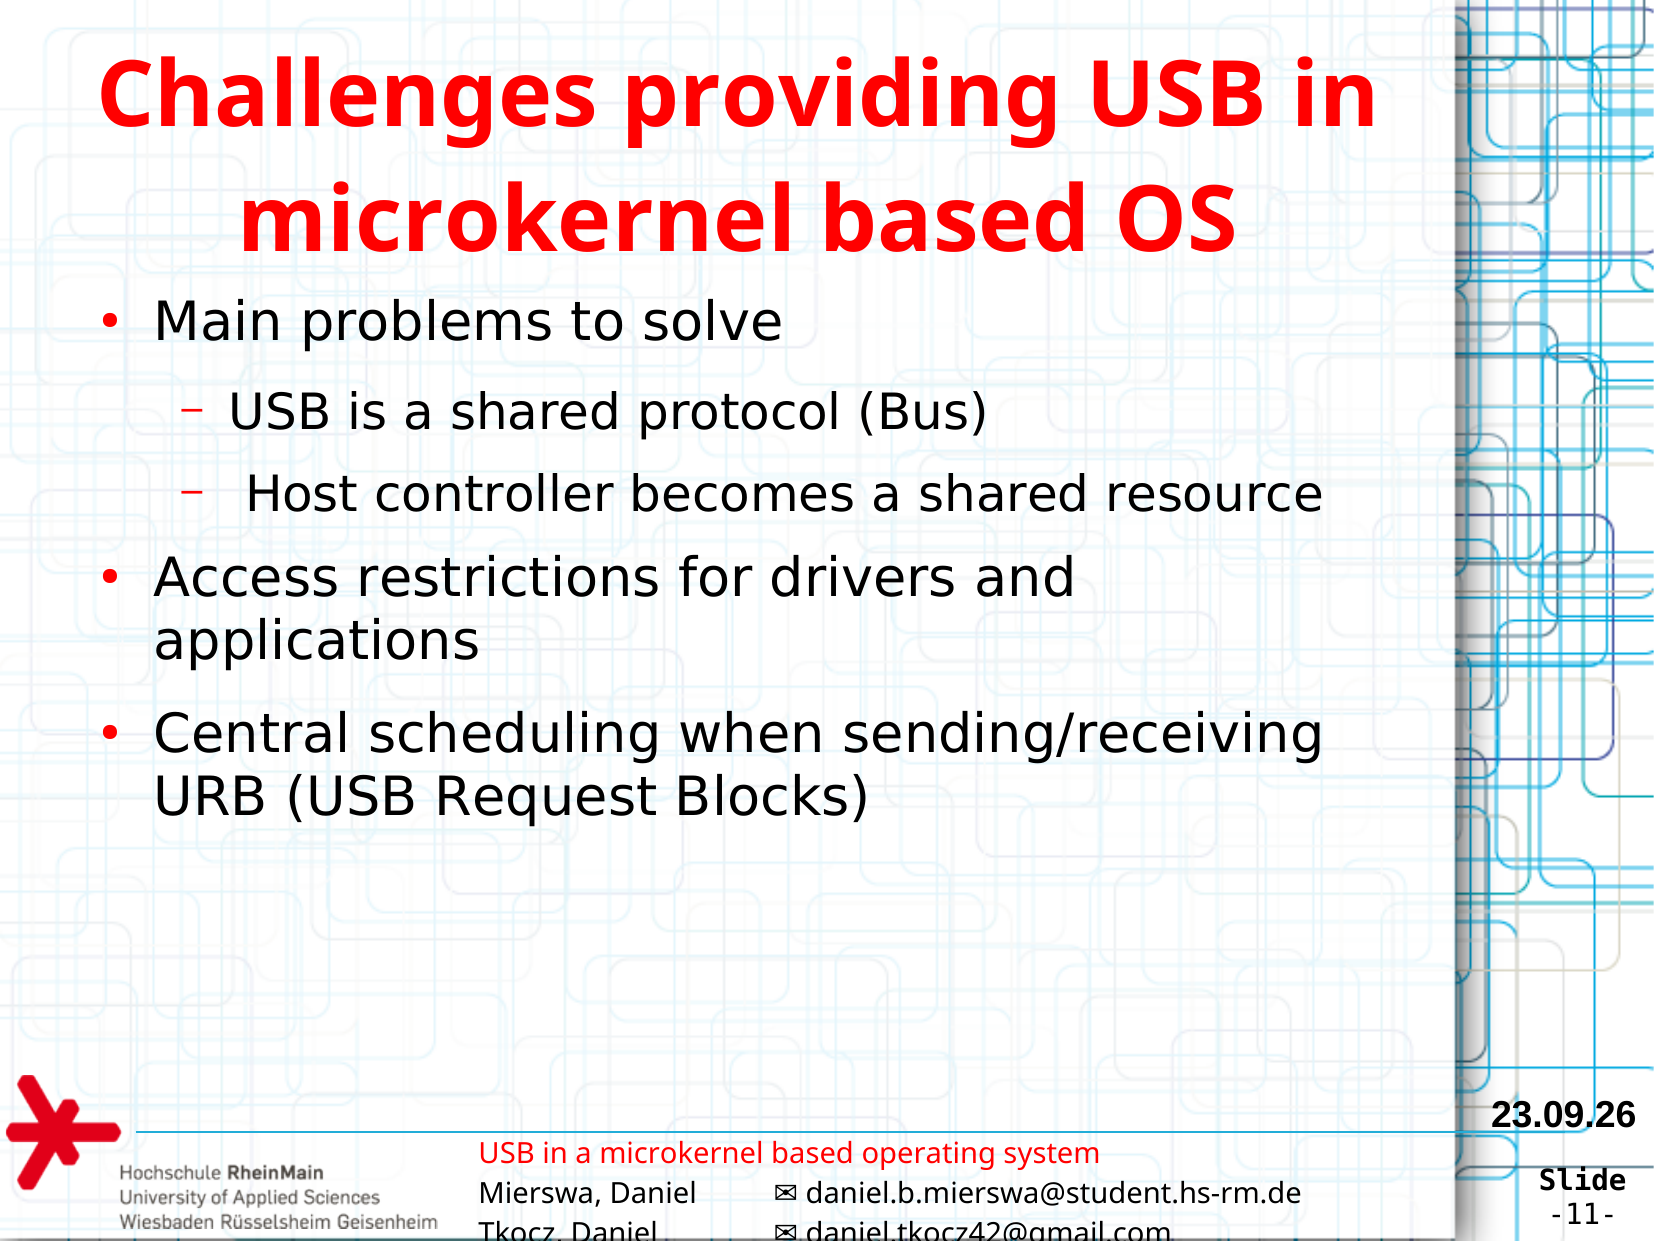

# Challenges providing USB in microkernel based OS
Main problems to solve
USB is a shared protocol (Bus)
 Host controller becomes a shared resource
Access restrictions for drivers and applications
Central scheduling when sending/receiving URB (USB Request Blocks)
11